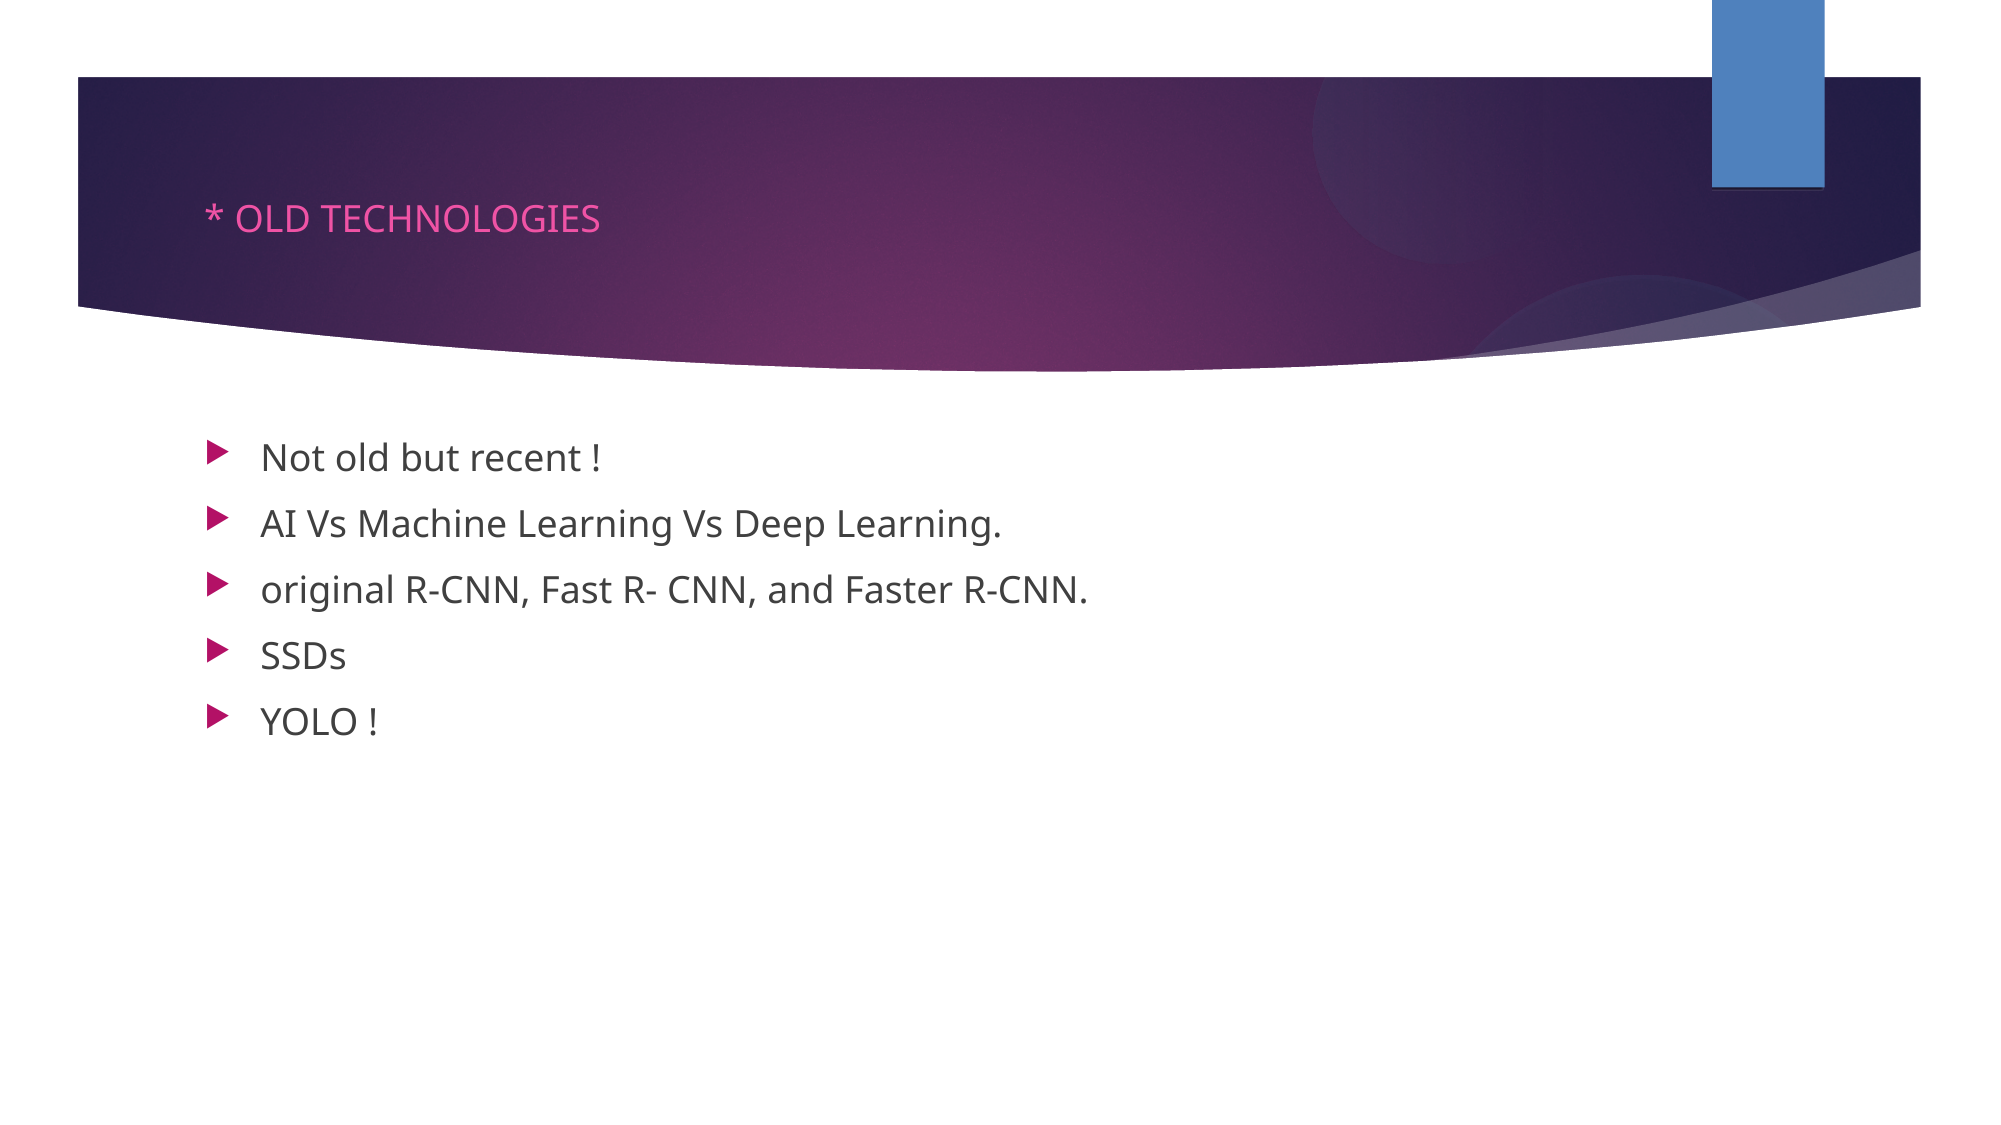

* Old technologies
Not old but recent !
AI Vs Machine Learning Vs Deep Learning.
original R-CNN, Fast R- CNN, and Faster R-CNN.
SSDs
YOLO !